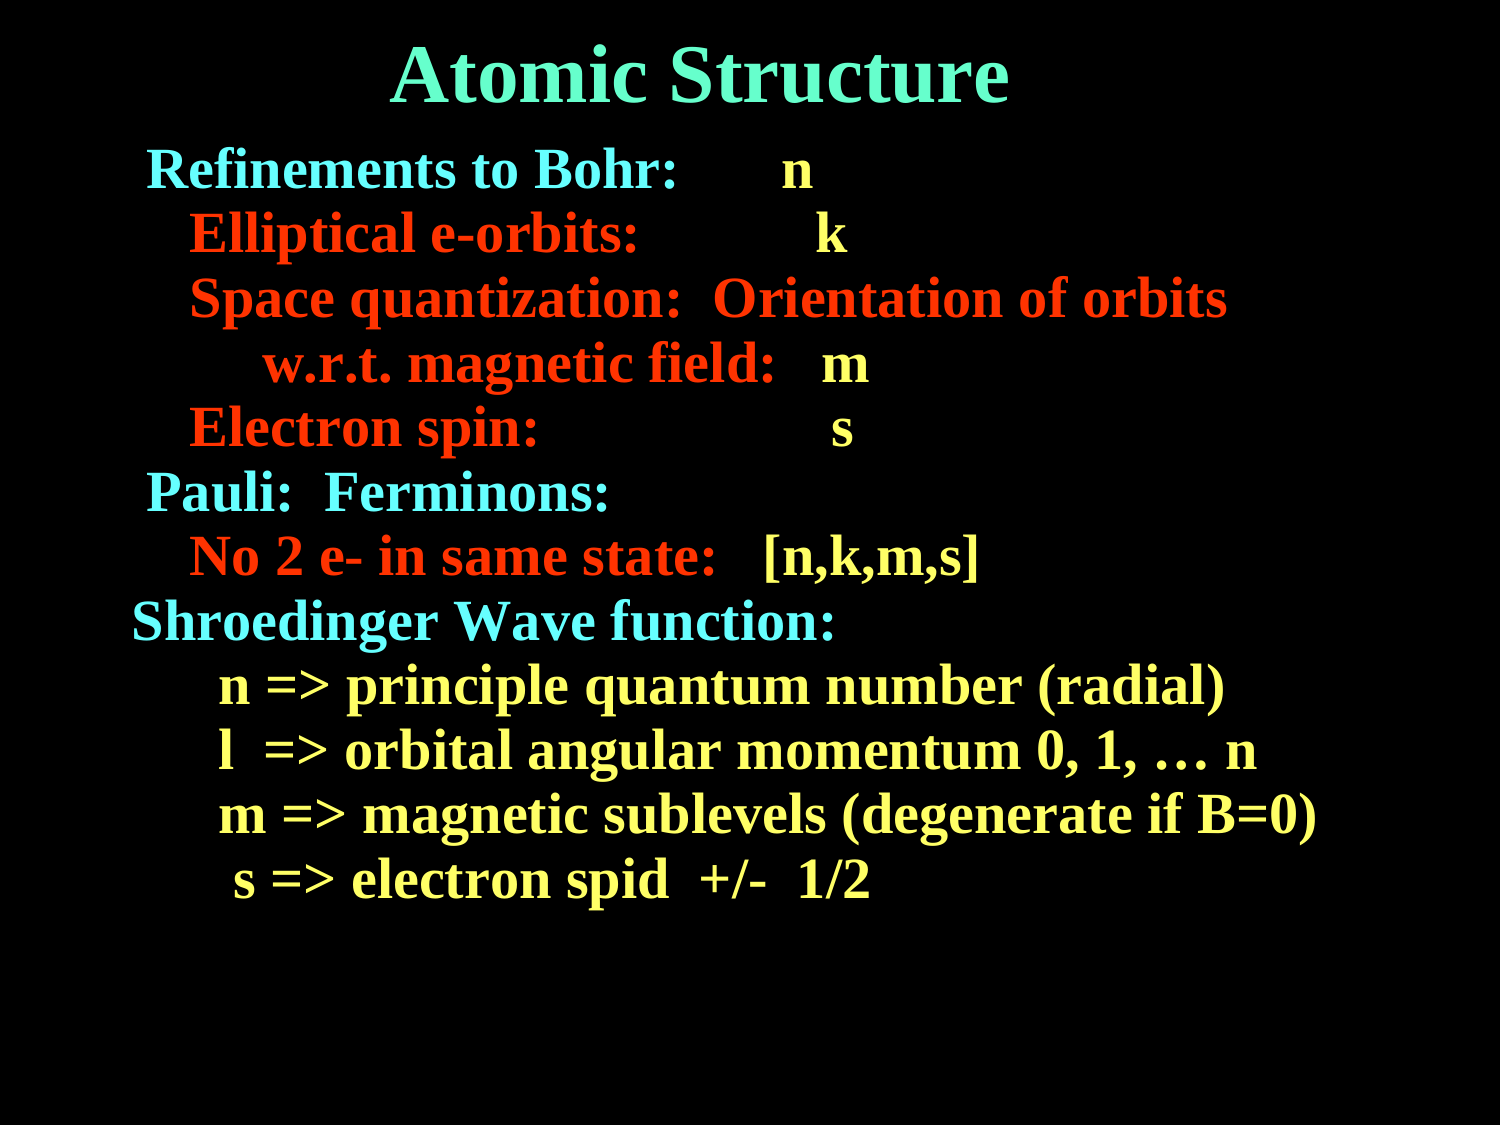

Atomic Structure
 Refinements to Bohr: n
 Elliptical e-orbits: k
 Space quantization: Orientation of orbits
 w.r.t. magnetic field: m
 Electron spin: s
 Pauli: Ferminons:
 No 2 e- in same state: [n,k,m,s]
 Shroedinger Wave function:
 n => principle quantum number (radial)
 l => orbital angular momentum 0, 1, … n
 m => magnetic sublevels (degenerate if B=0)
 s => electron spid +/- 1/2